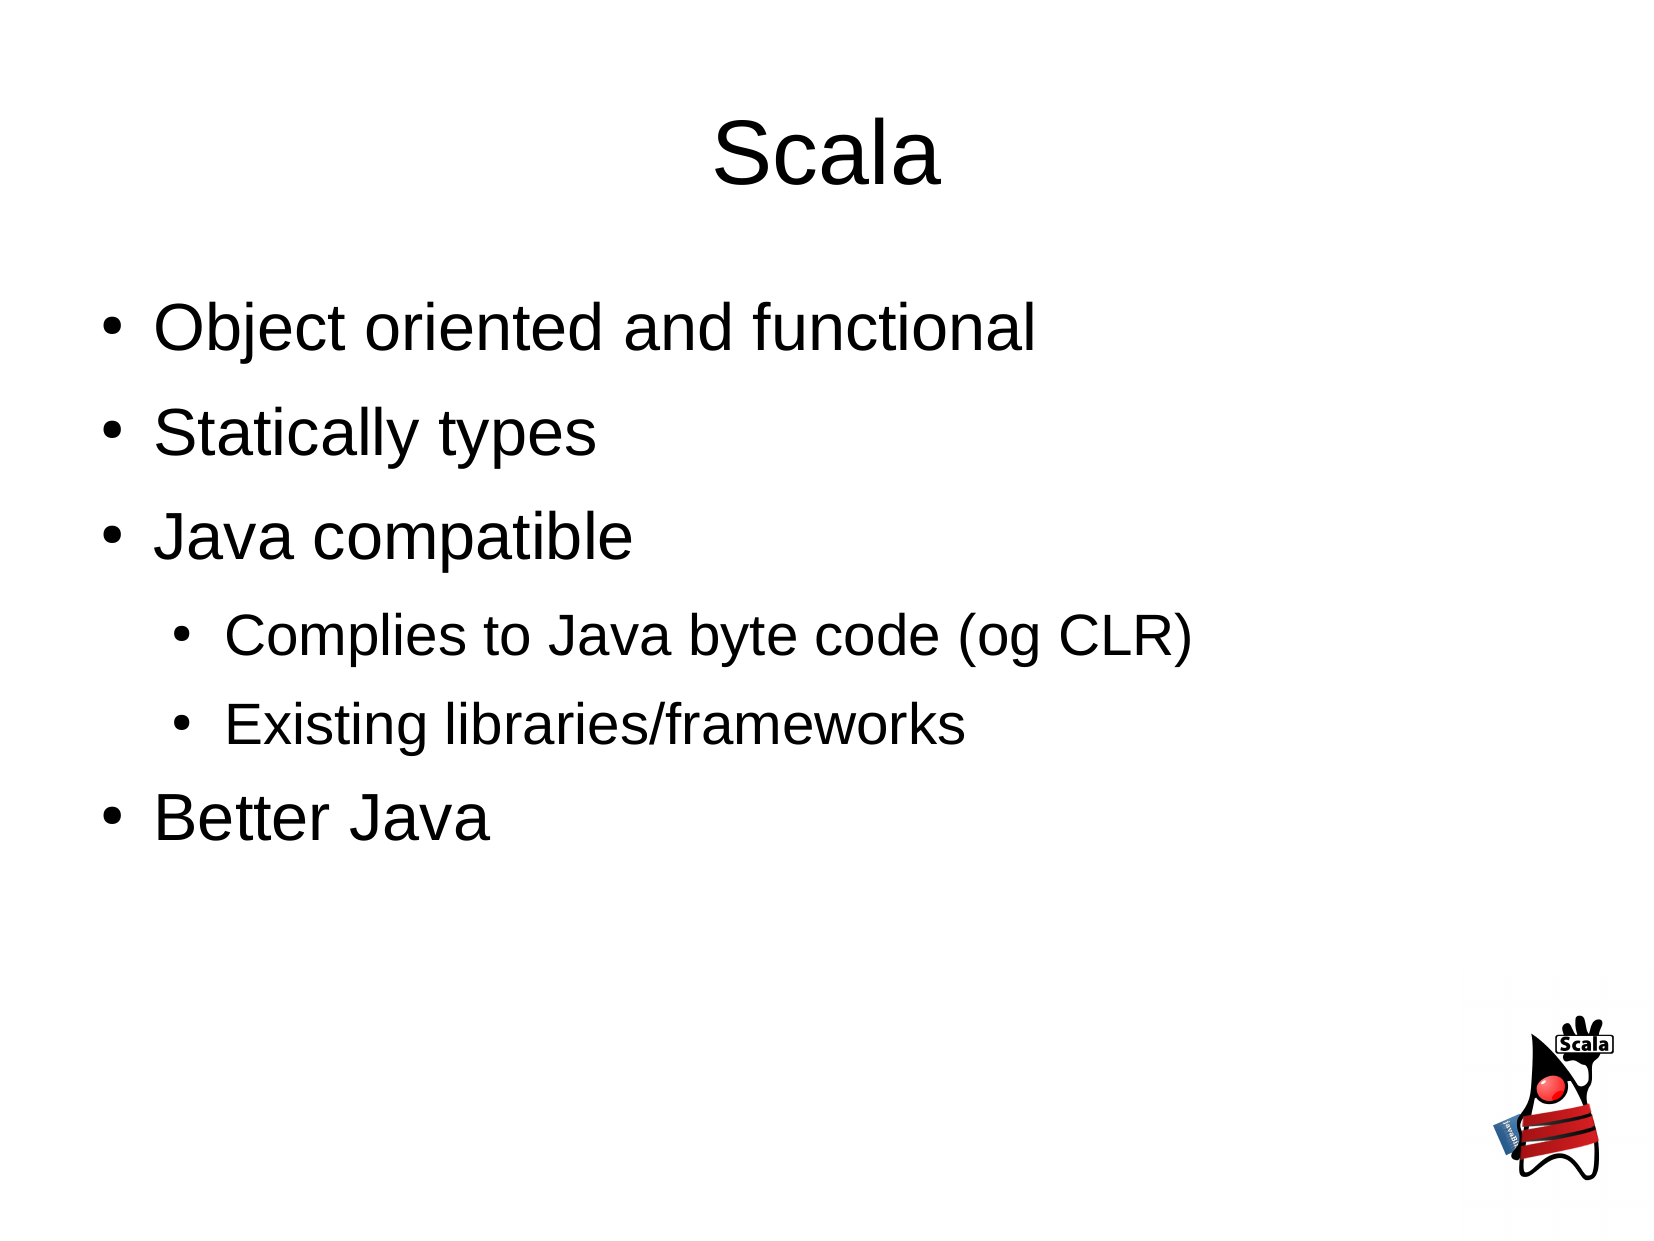

# Scala
Object oriented and functional
Statically types
Java compatible
Complies to Java byte code (og CLR)
Existing libraries/frameworks
Better Java